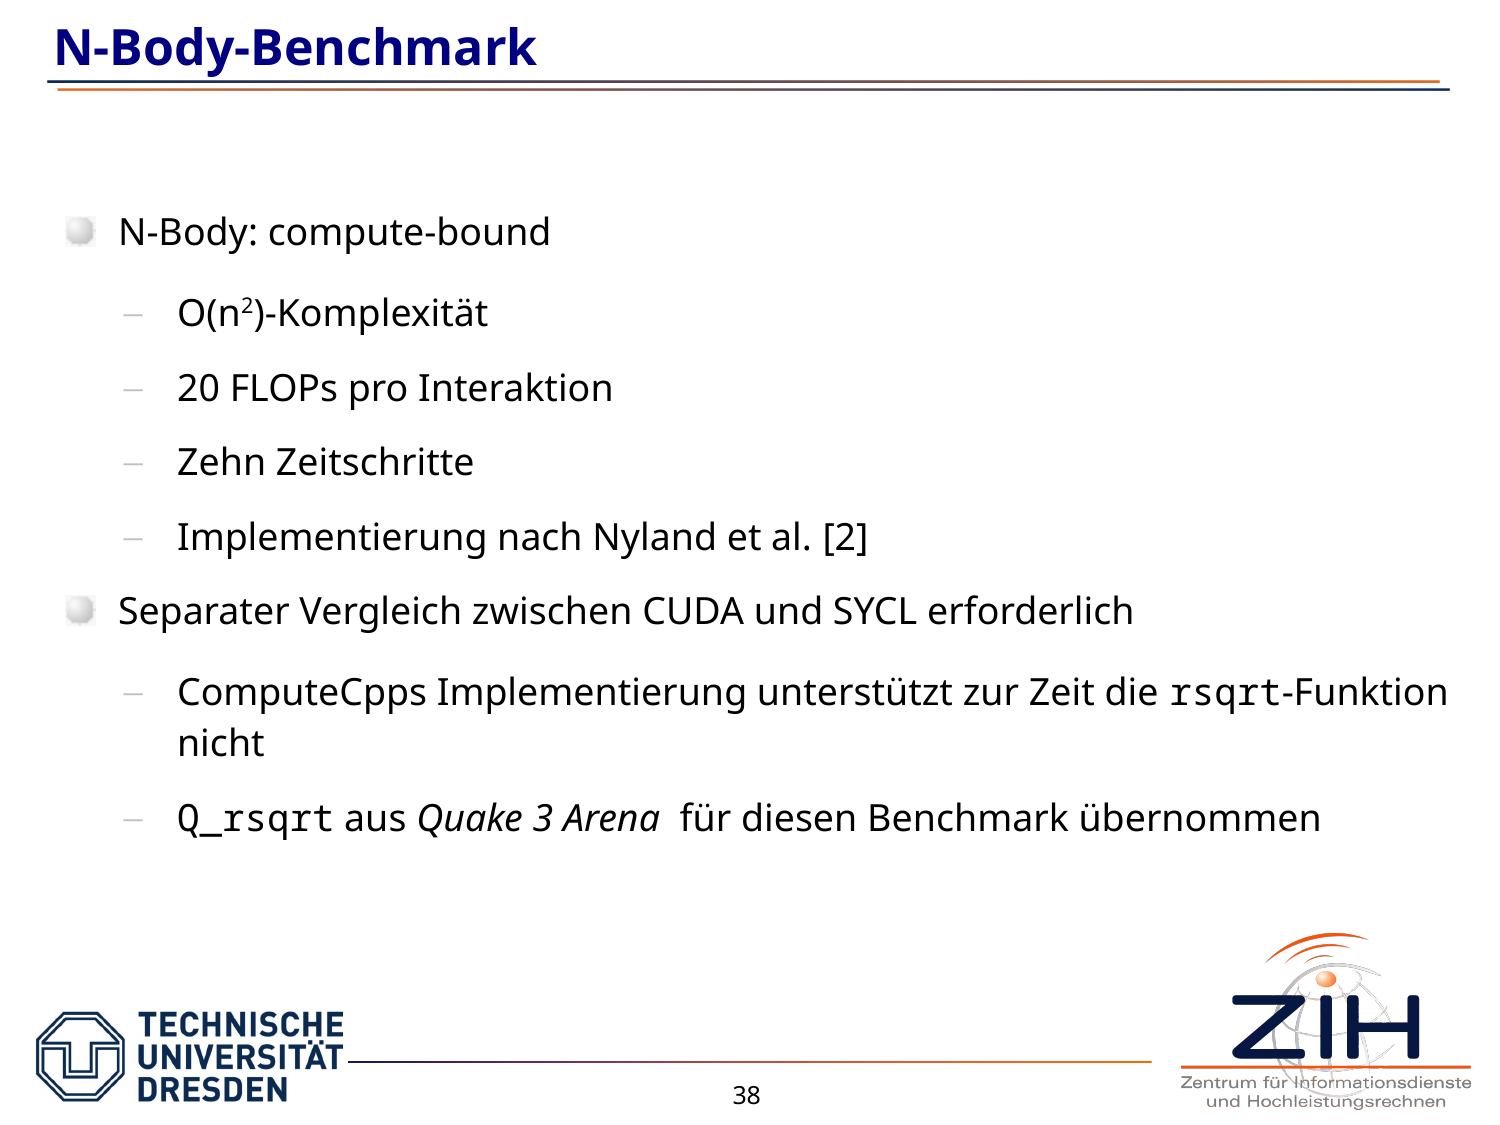

# N-Body-Benchmark
N-Body: compute-bound
O(n2)-Komplexität
20 FLOPs pro Interaktion
Zehn Zeitschritte
Implementierung nach Nyland et al. [2]
Separater Vergleich zwischen CUDA und SYCL erforderlich
ComputeCpps Implementierung unterstützt zur Zeit die rsqrt-Funktion nicht
Q_rsqrt aus Quake 3 Arena für diesen Benchmark übernommen
38